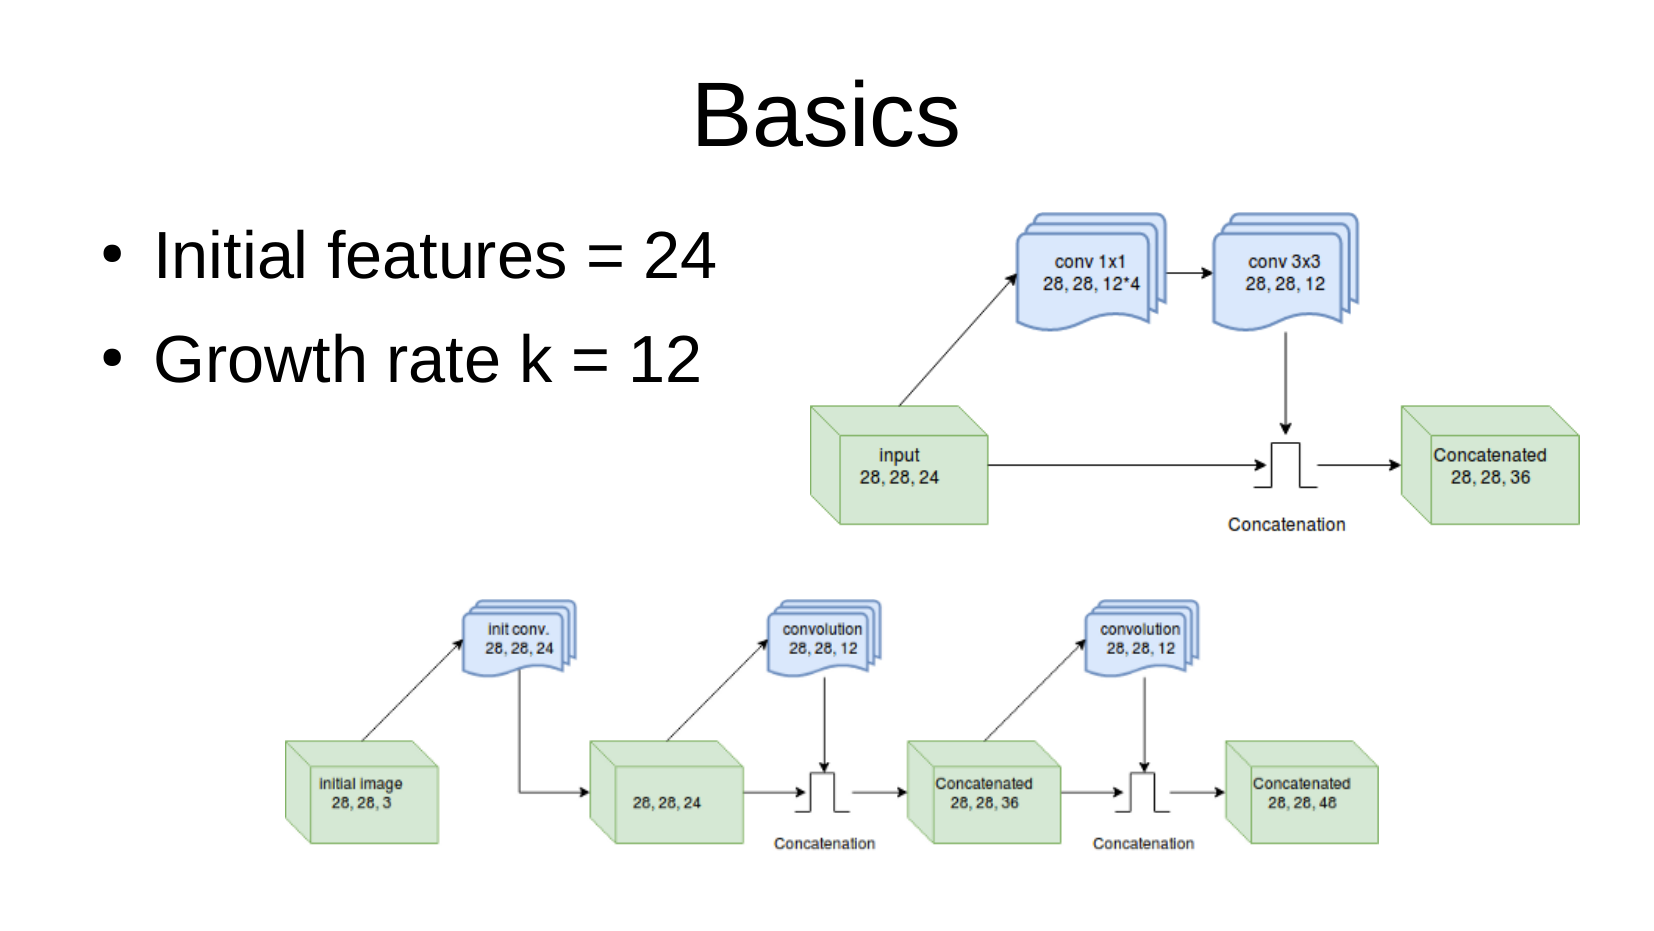

# Basics
Initial features = 24
Growth rate k = 12